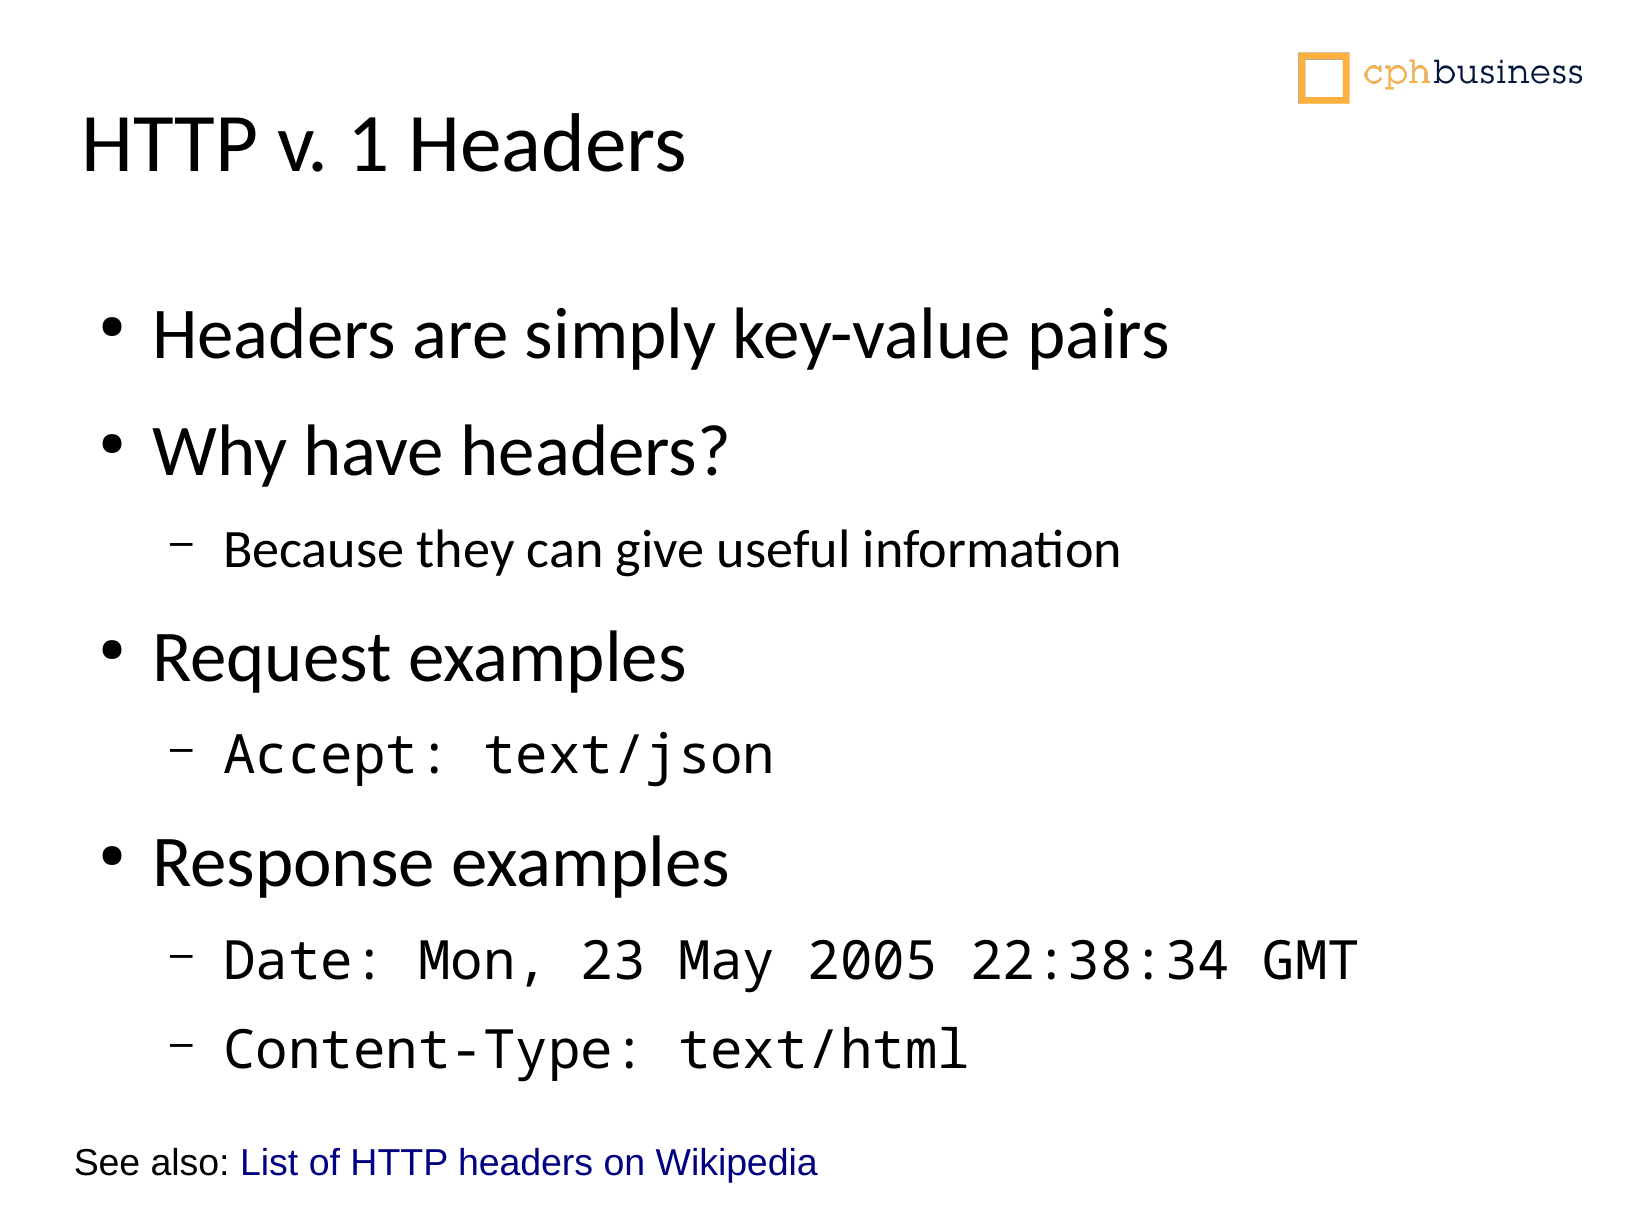

HTTP v. 1 Headers
# Headers are simply key-value pairs
Why have headers?
Because they can give useful information
Request examples
Accept: text/json
Response examples
Date: Mon, 23 May 2005 22:38:34 GMT
Content-Type: text/html
See also: List of HTTP headers on Wikipedia